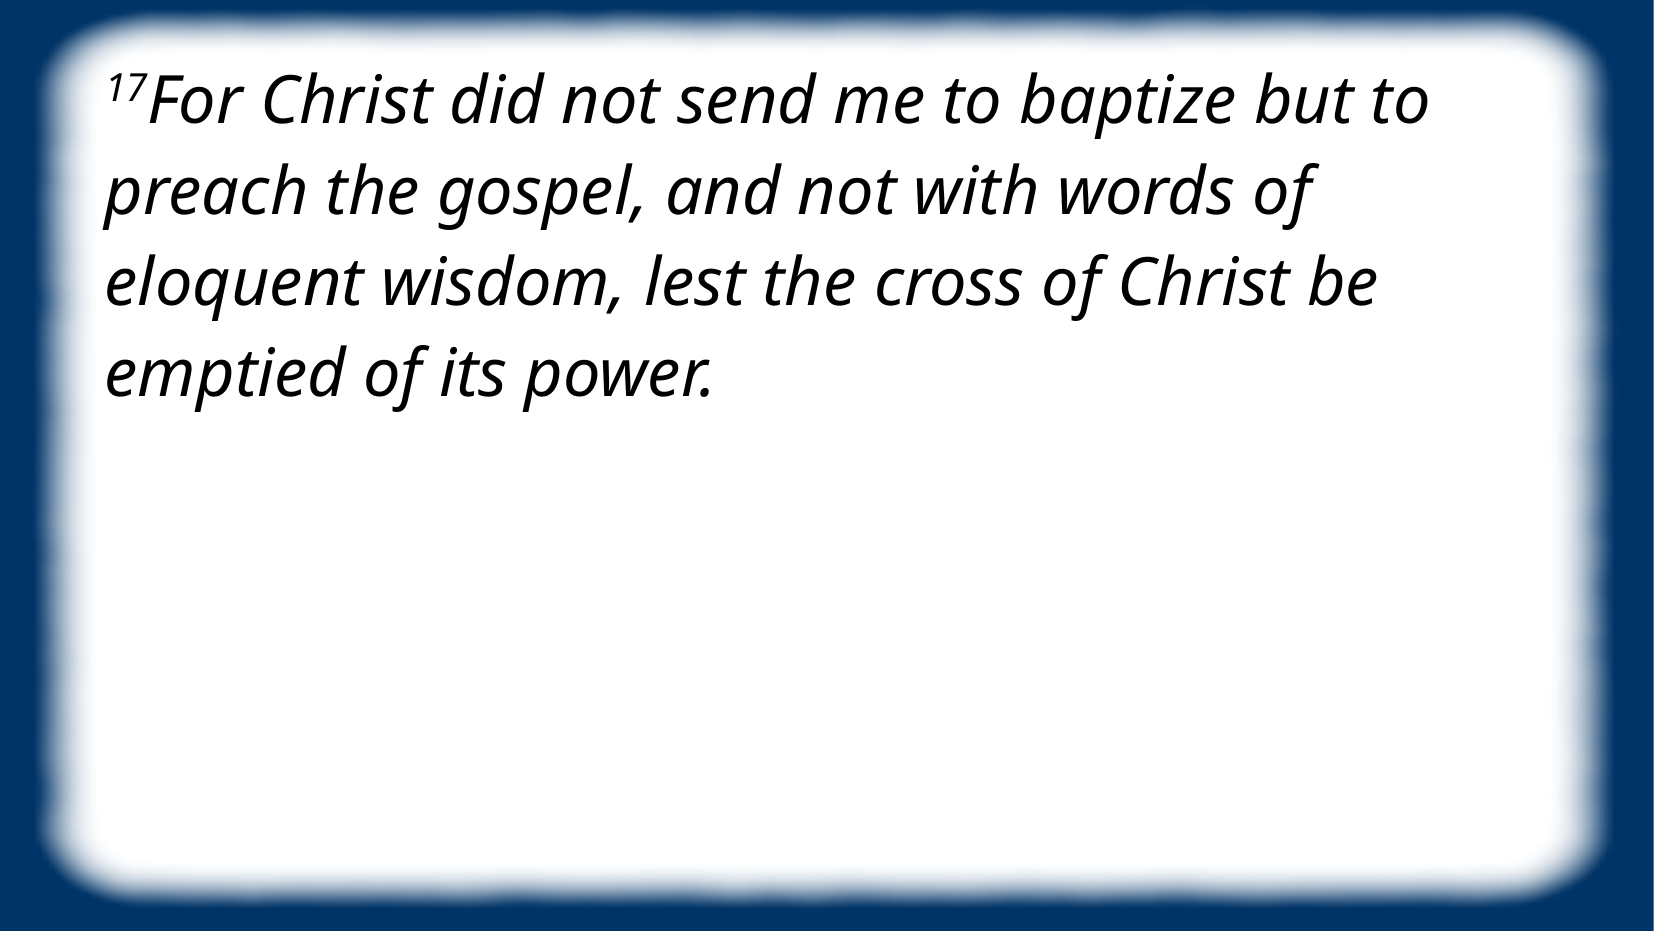

17For Christ did not send me to baptize but to preach the gospel, and not with words of eloquent wisdom, lest the cross of Christ be emptied of its power.